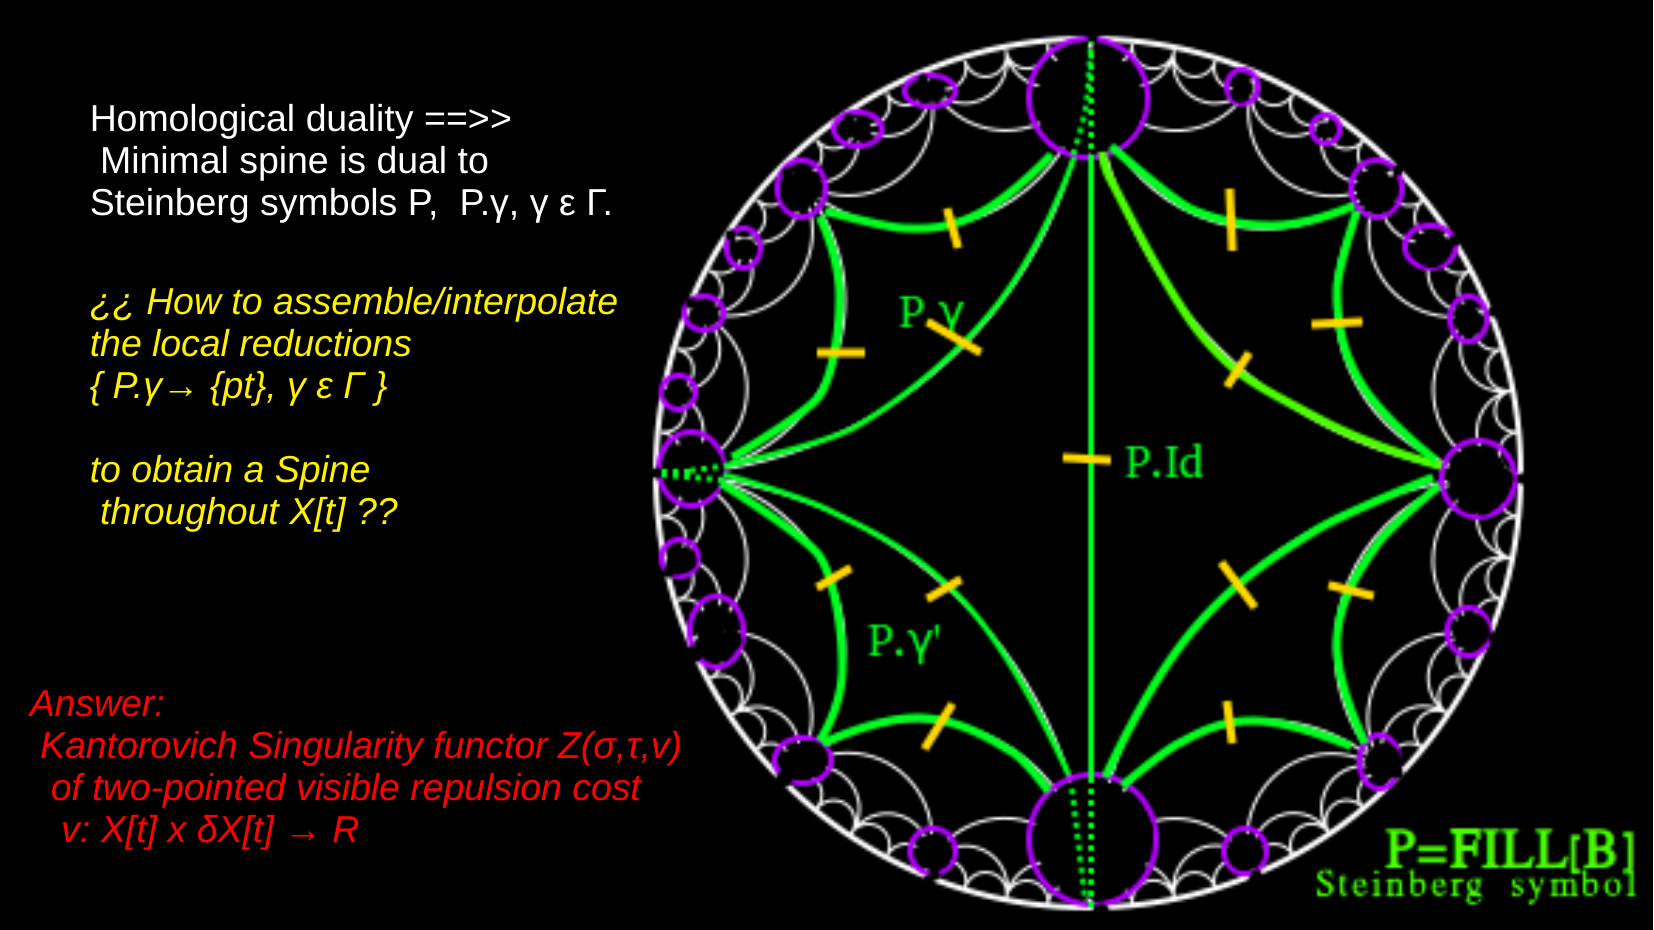

Homological duality ==>>
 Minimal spine is dual to
Steinberg symbols P, P.γ, γ ε Γ.
¿¿ How to assemble/interpolate
the local reductions
{ P.γ→ {pt}, γ ε Γ }
to obtain a Spine
 throughout X[t] ??
Answer:
 Kantorovich Singularity functor Z(σ,τ,v)
 of two-pointed visible repulsion cost
 v: X[t] x δX[t] → R